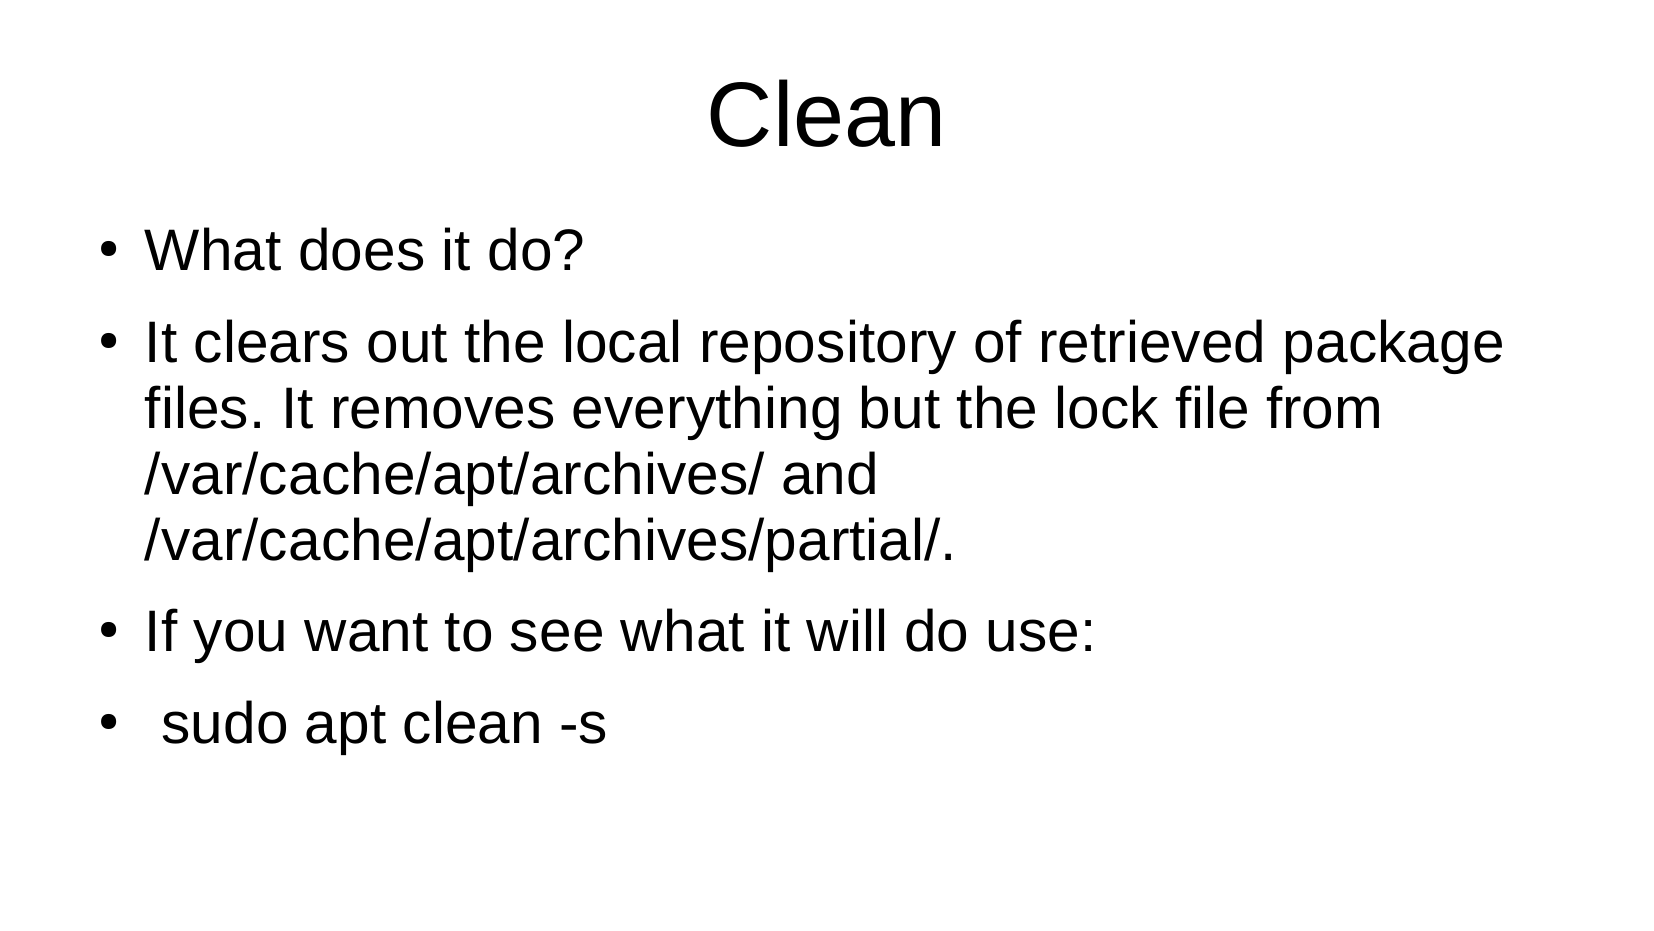

# Clean
What does it do?
It clears out the local repository of retrieved package files. It removes everything but the lock file from /var/cache/apt/archives/ and /var/cache/apt/archives/partial/.
If you want to see what it will do use:
 sudo apt clean -s